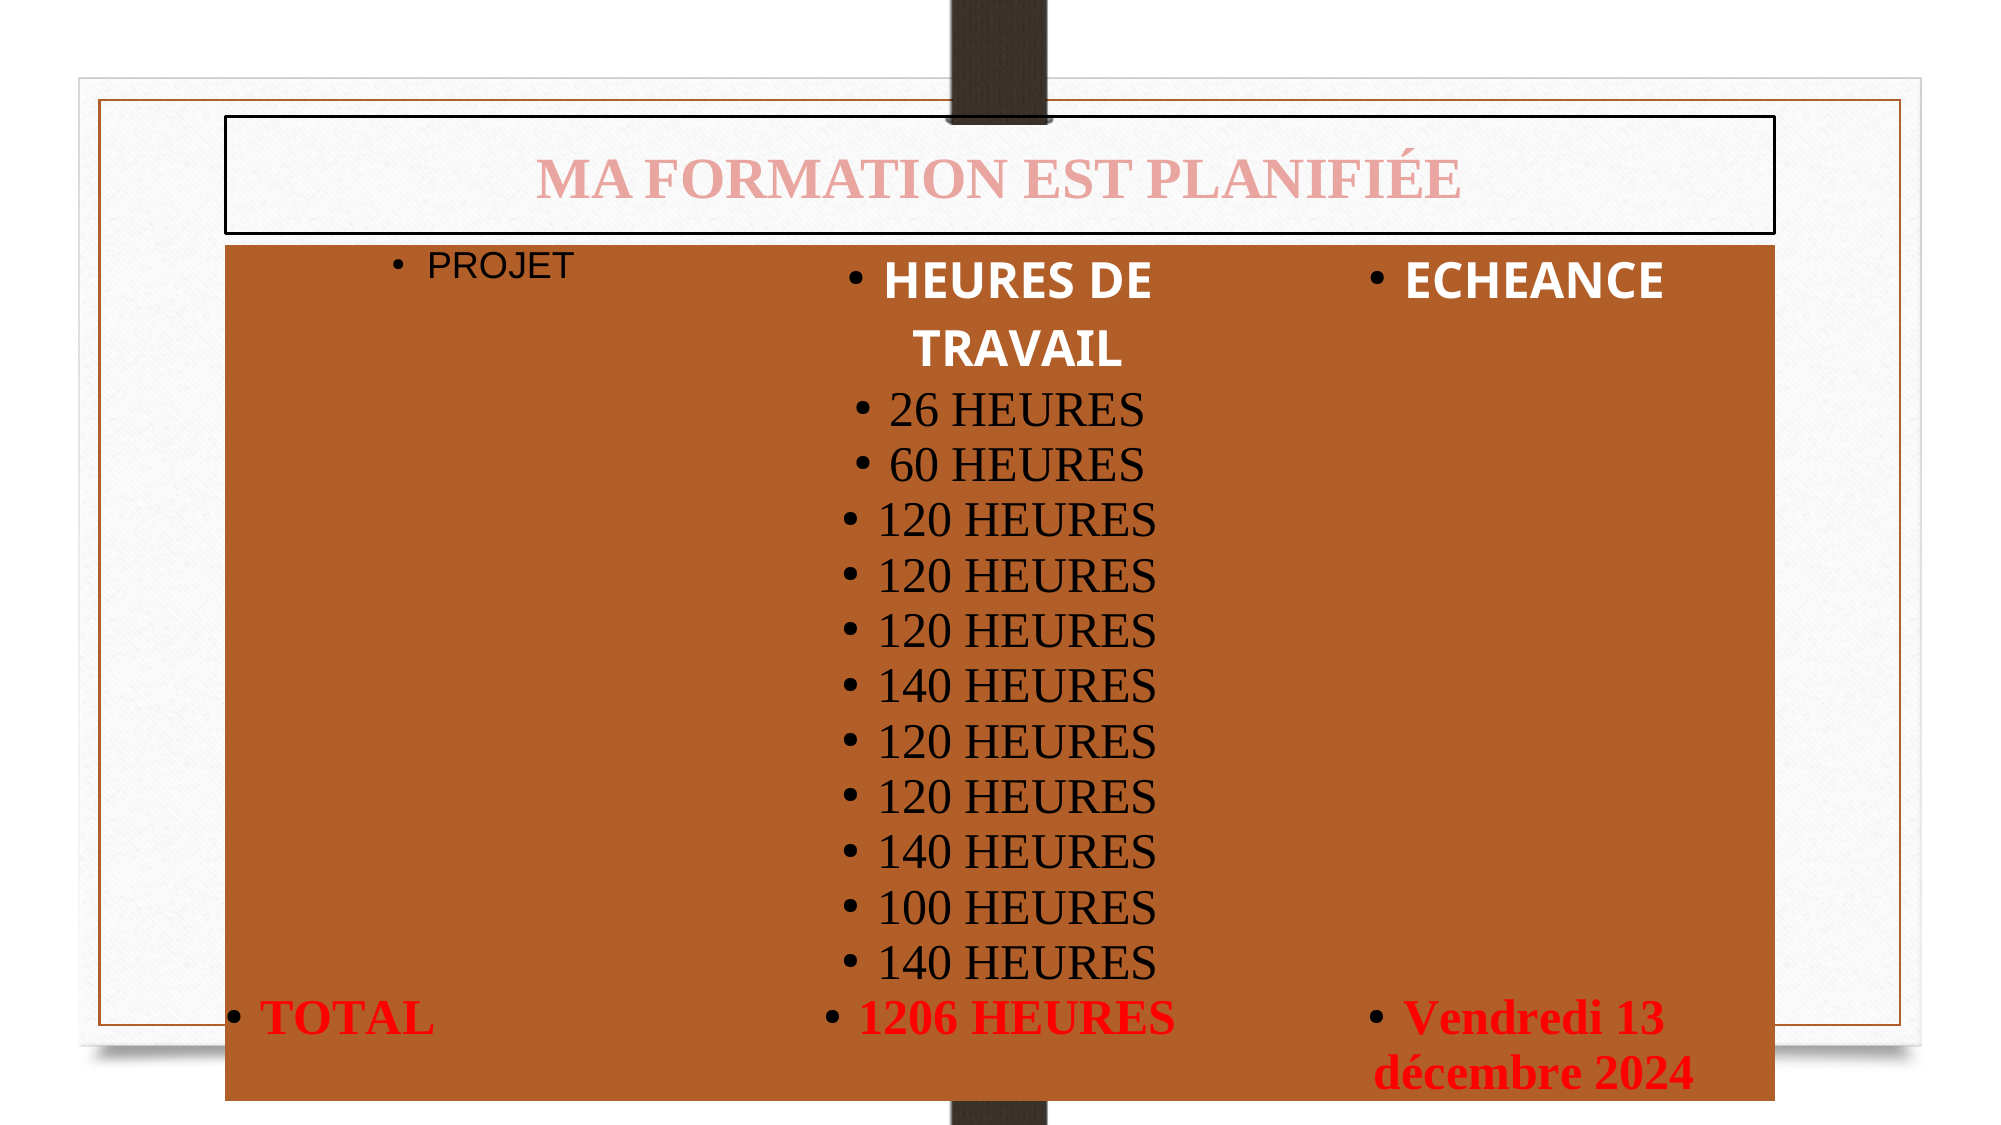

# MA FORMATION EST PLANIFIÉE
| PROJET | HEURES DE TRAVAIL | ECHEANCE |
| --- | --- | --- |
| | 26 HEURES | |
| | 60 HEURES | |
| | 120 HEURES | |
| | 120 HEURES | |
| | 120 HEURES | |
| | 140 HEURES | |
| | 120 HEURES | |
| | 120 HEURES | |
| | 140 HEURES | |
| | 100 HEURES | |
| | 140 HEURES | |
| TOTAL | 1206 HEURES | Vendredi 13 décembre 2024 |